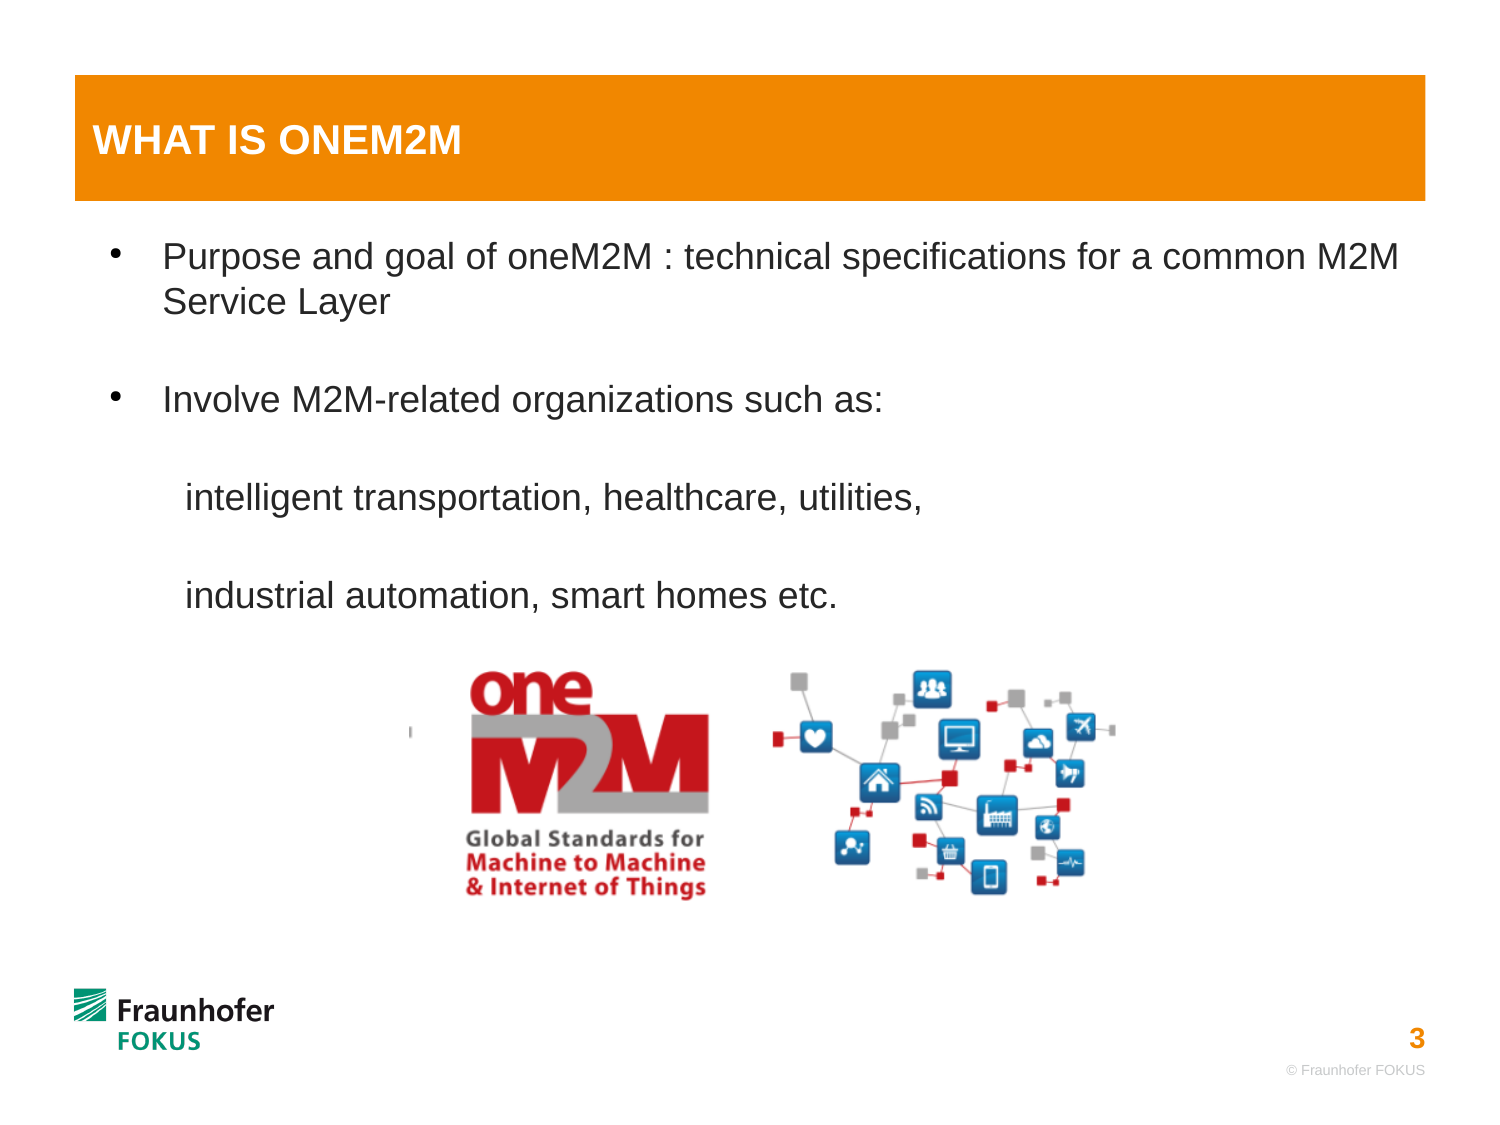

WHAT IS ONEM2M
# Purpose and goal of oneM2M : technical specifications for a common M2M Service Layer
Involve M2M-related organizations such as:
 intelligent transportation, healthcare, utilities,
 industrial automation, smart homes etc.
© Fraunhofer FOKUS